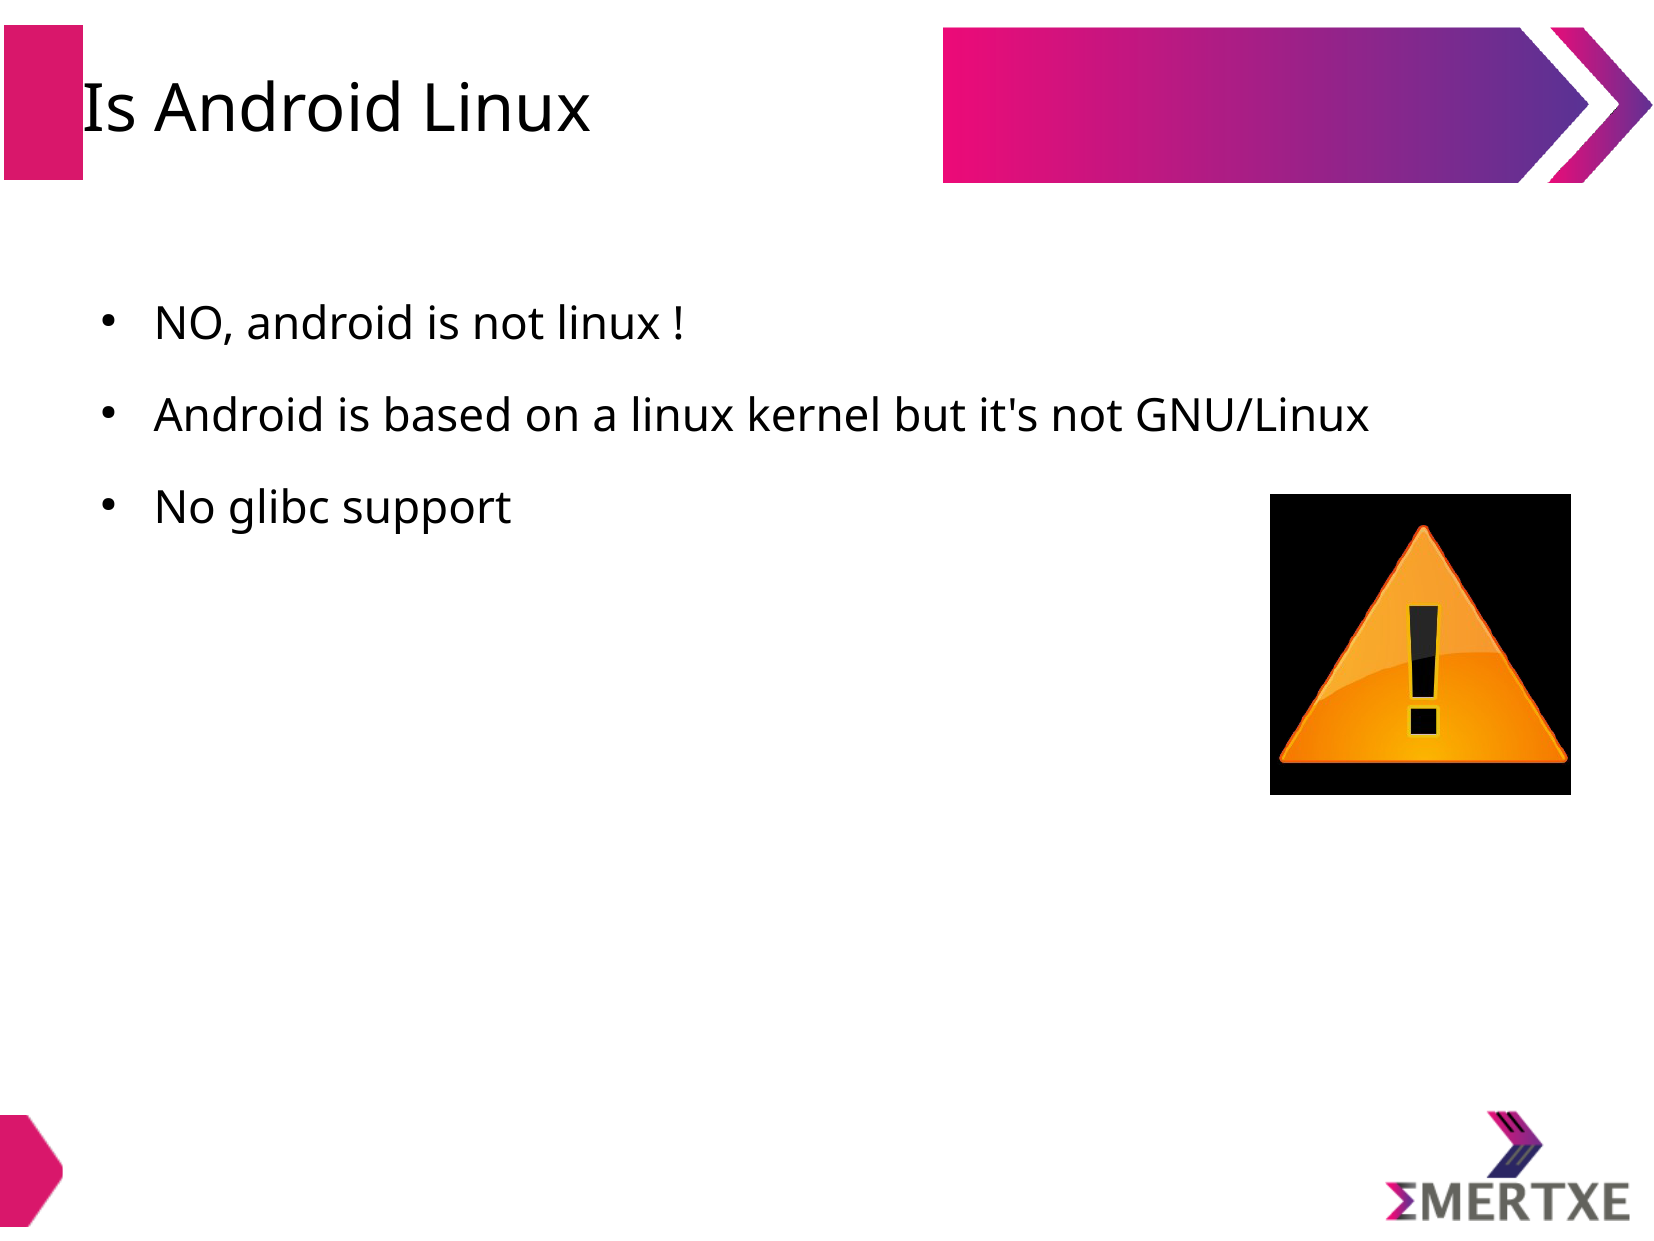

# Is Android Linux
NO, android is not linux !
Android is based on a linux kernel but it's not GNU/Linux
No glibc support